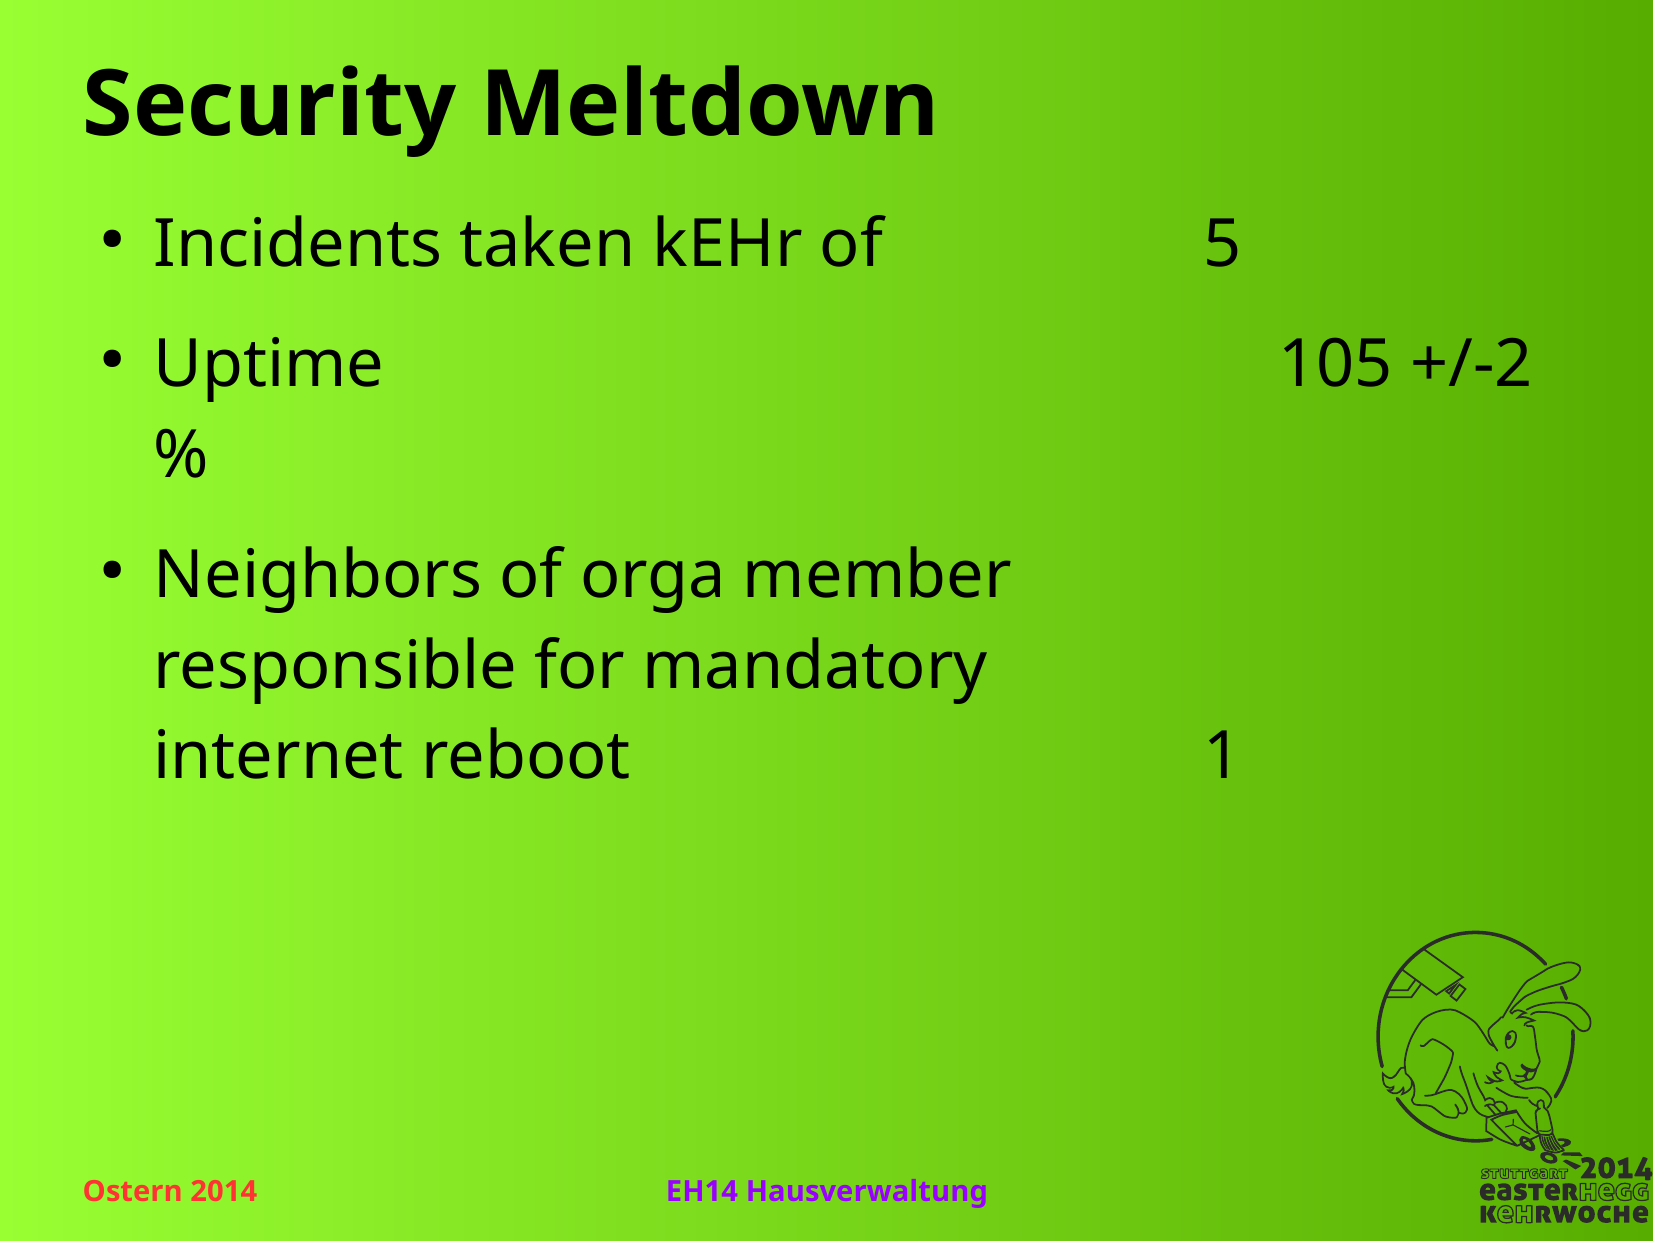

# Security Meltdown
Incidents taken kEHr of					5
Uptime												105 +/-2 %
Neighbors of orga member
responsible for mandatory
internet reboot								1